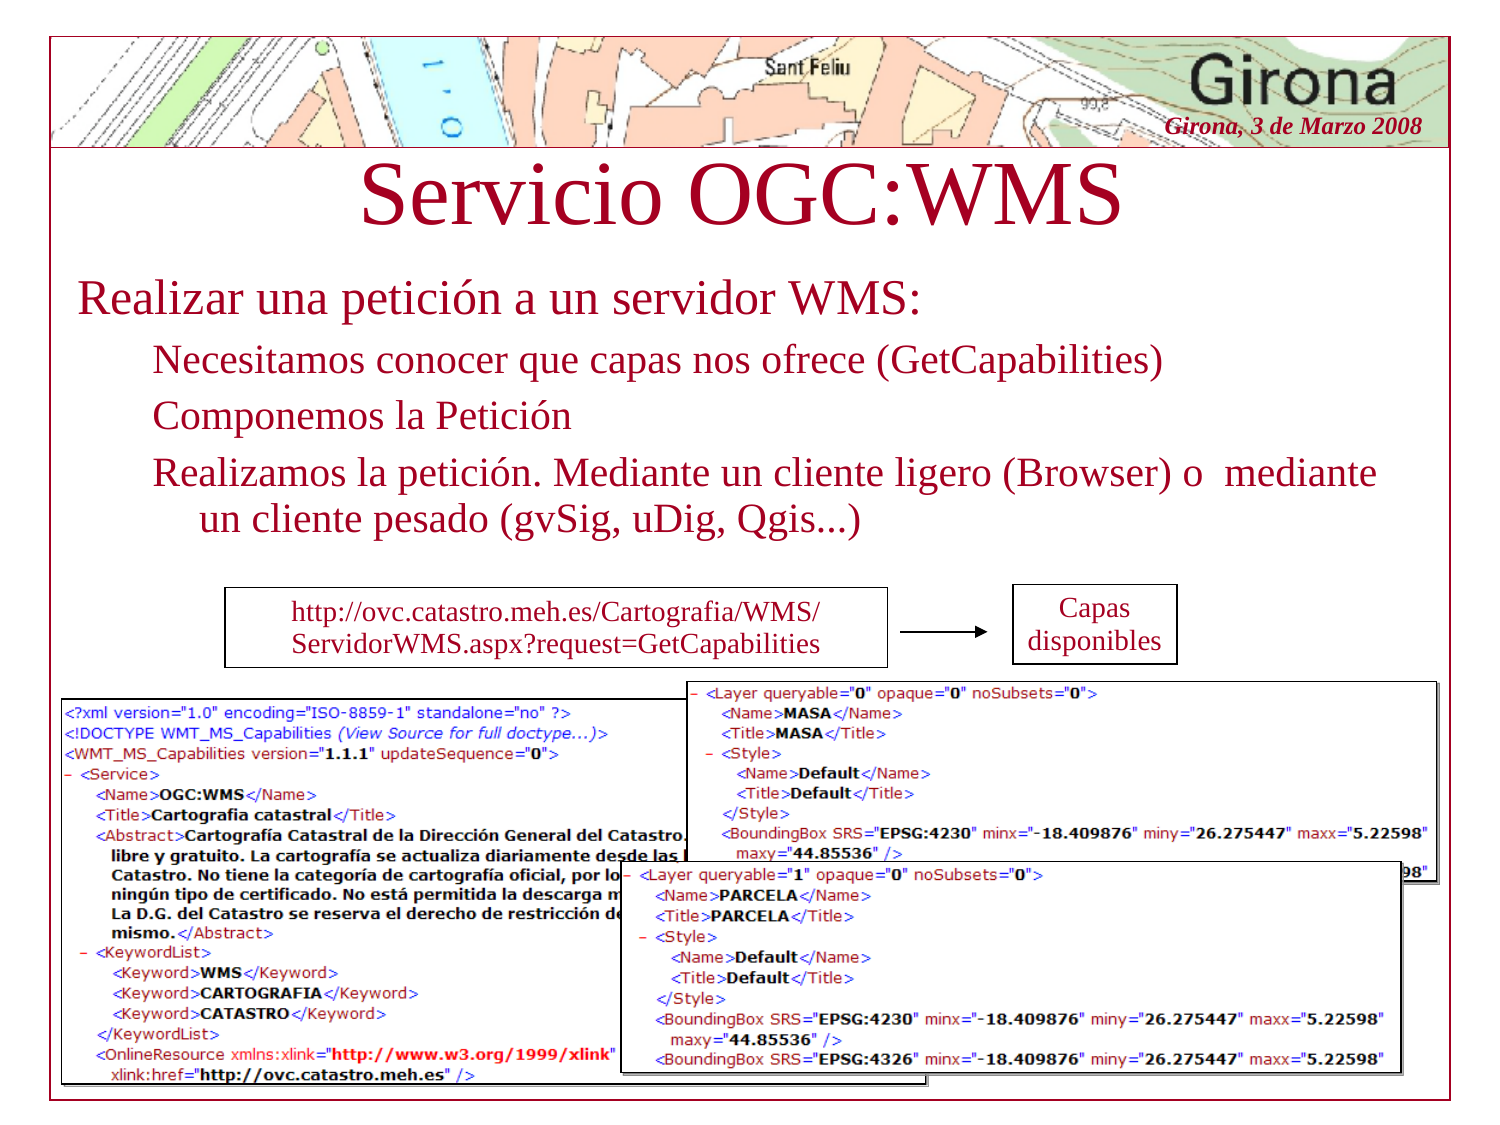

# Servicio OGC:WMS
Realizar una petición a un servidor WMS:
Necesitamos conocer que capas nos ofrece (GetCapabilities)
Componemos la Petición
Realizamos la petición. Mediante un cliente ligero (Browser) o mediante un cliente pesado (gvSig, uDig, Qgis...)
Capas
disponibles
http://ovc.catastro.meh.es/Cartografia/WMS/ServidorWMS.aspx?request=GetCapabilities